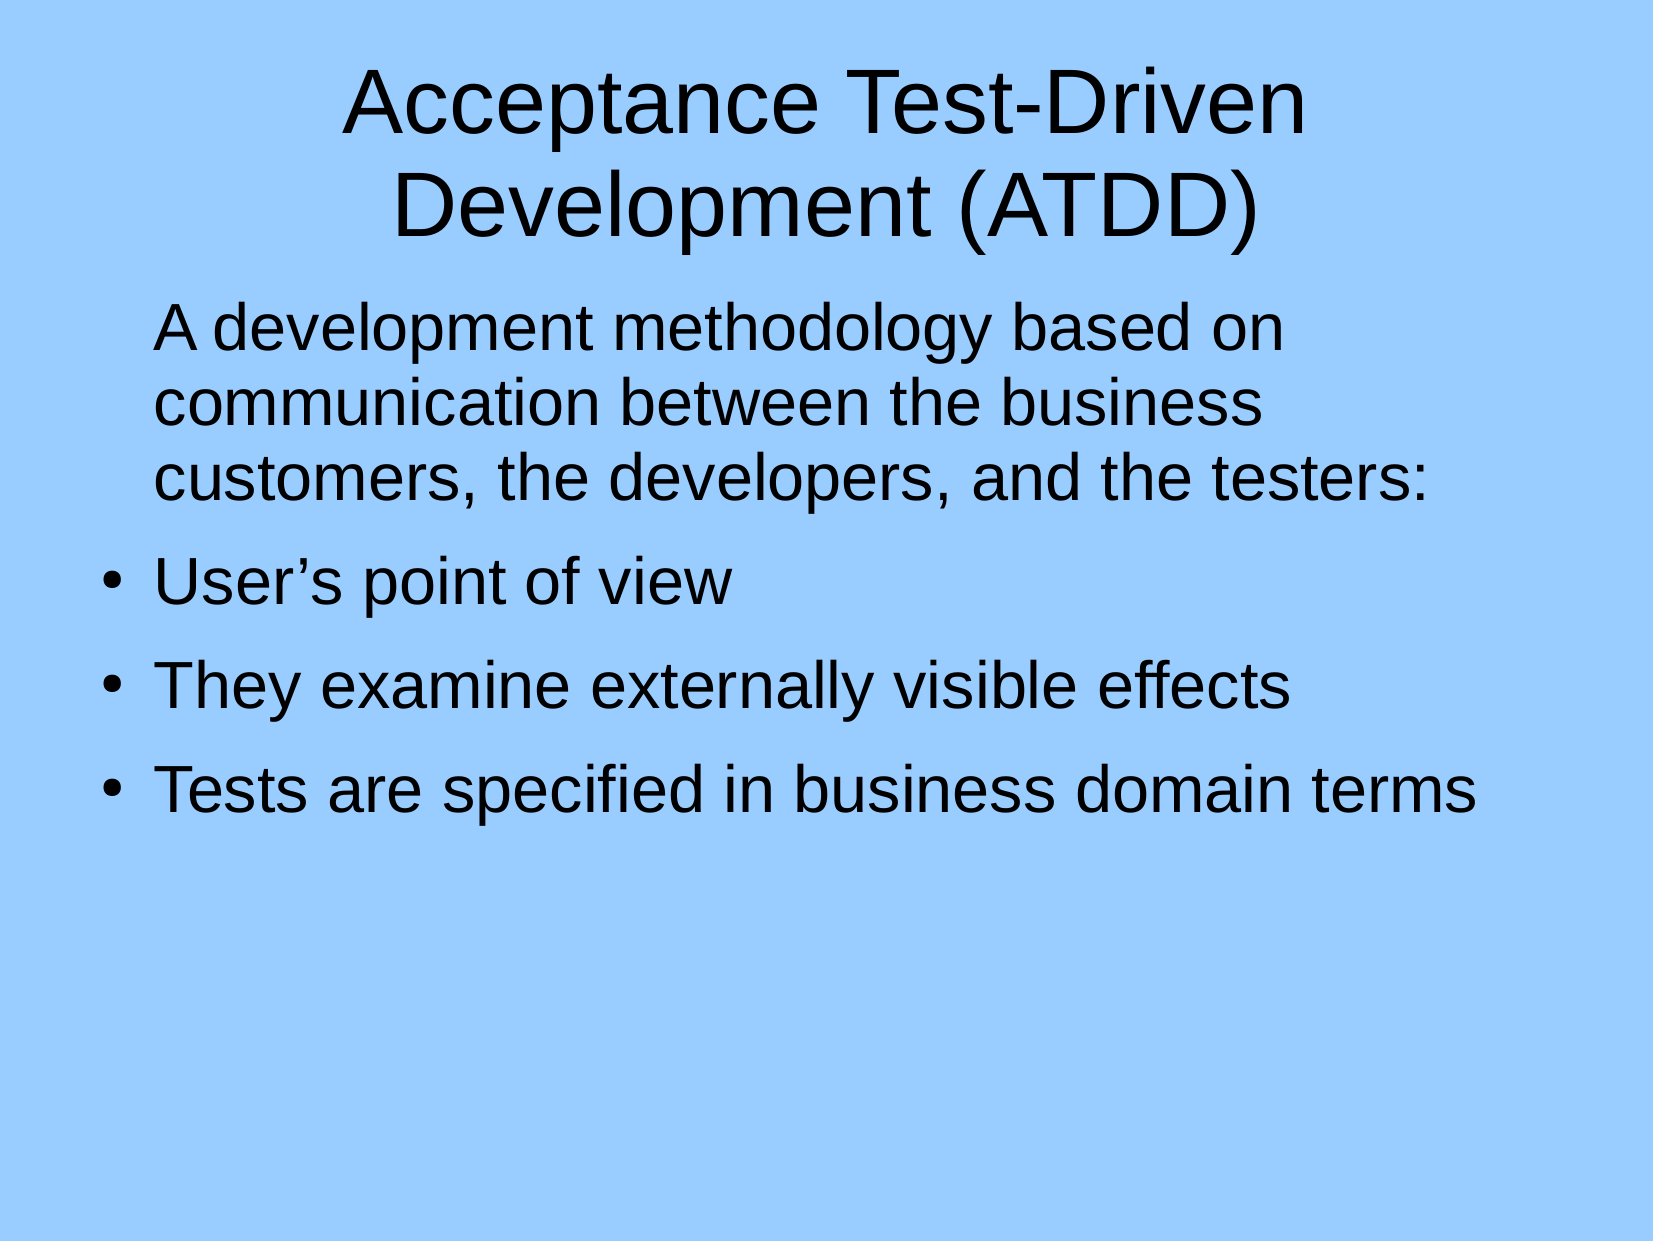

# Acceptance Test-Driven Development (ATDD)
A development methodology based on communication between the business customers, the developers, and the testers:
User’s point of view
They examine externally visible effects
Tests are specified in business domain terms